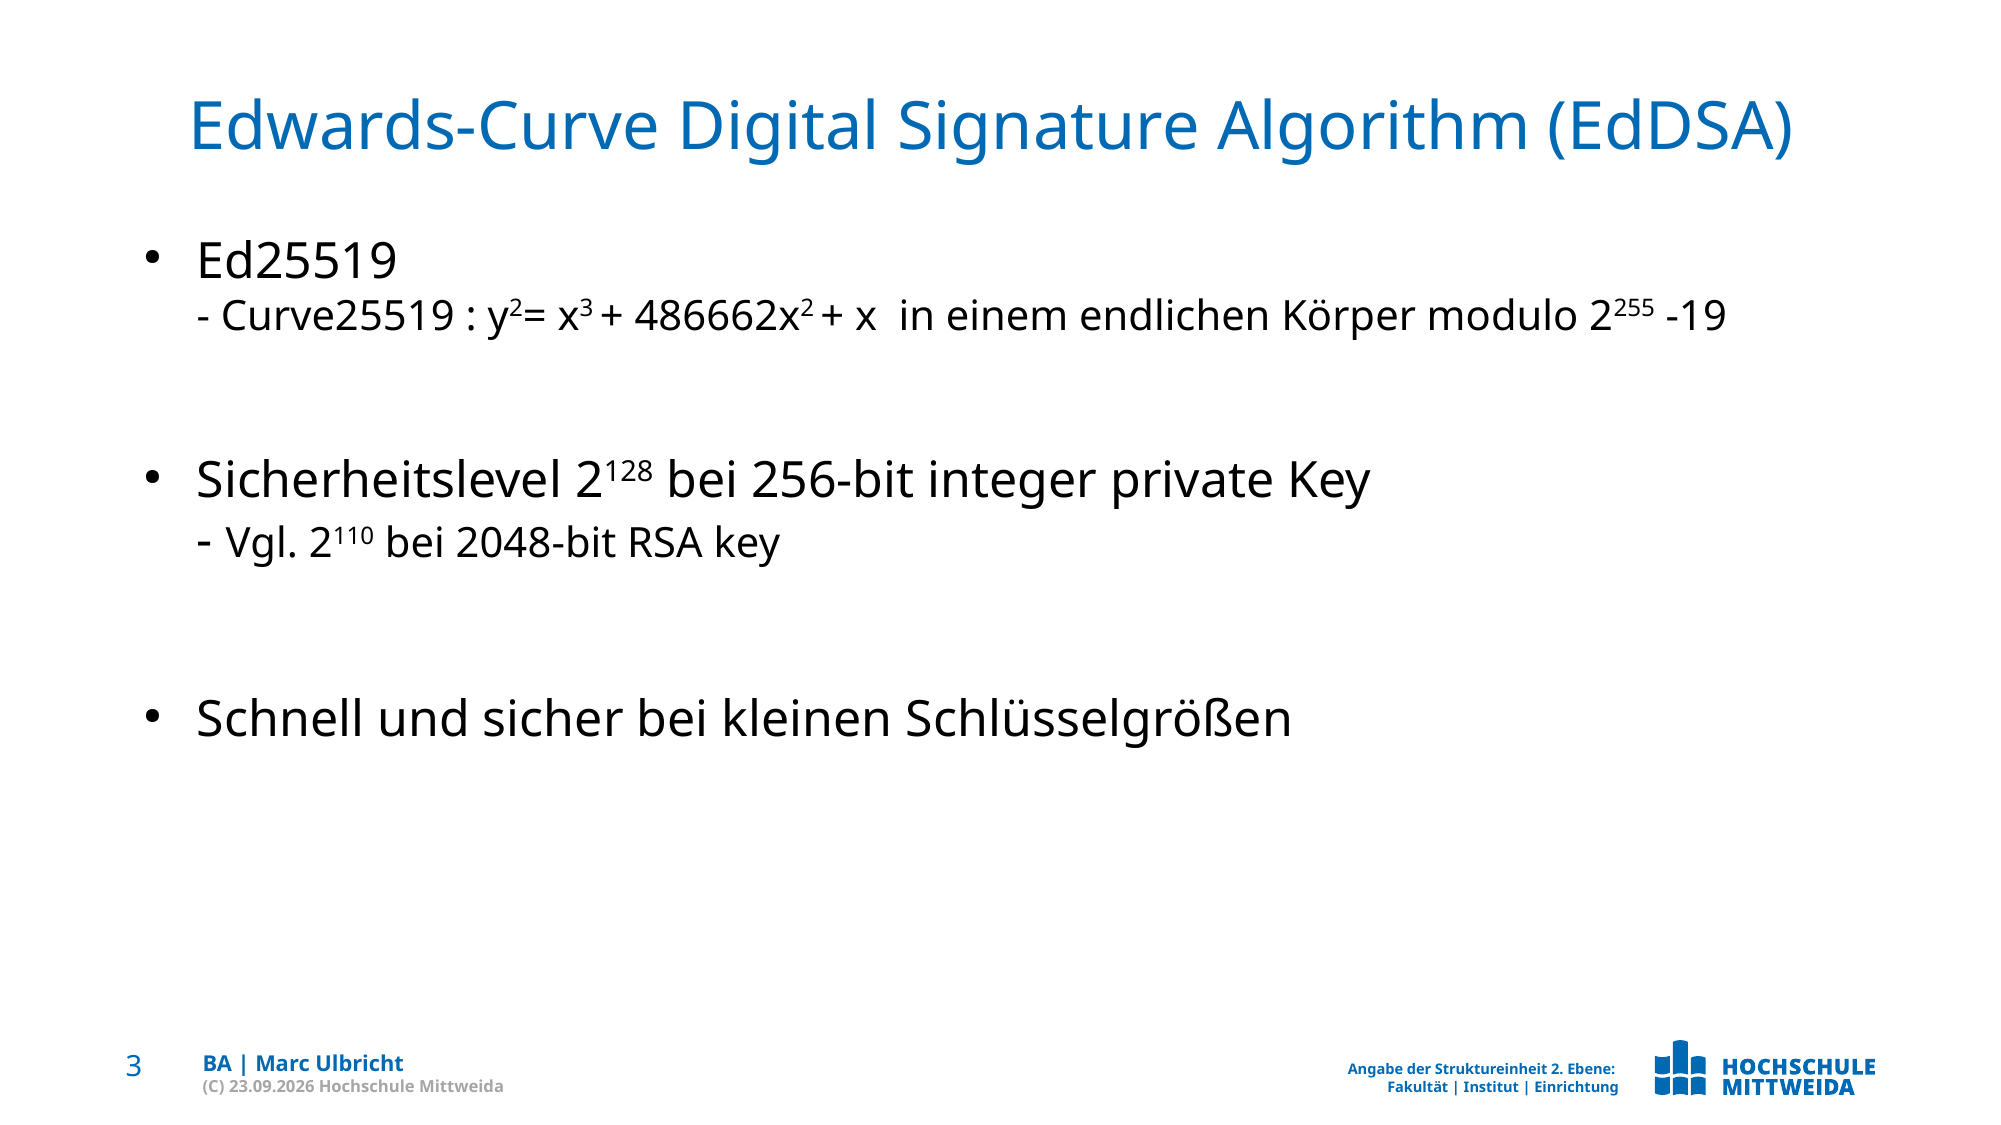

# Edwards-Curve Digital Signature Algorithm (EdDSA)
Ed25519
- Curve25519 : y2= x3 + 486662x2 + x in einem endlichen Körper modulo 2255 -19
Sicherheitslevel 2128 bei 256-bit integer private Key
- Vgl. 2110 bei 2048-bit RSA key
Schnell und sicher bei kleinen Schlüsselgrößen